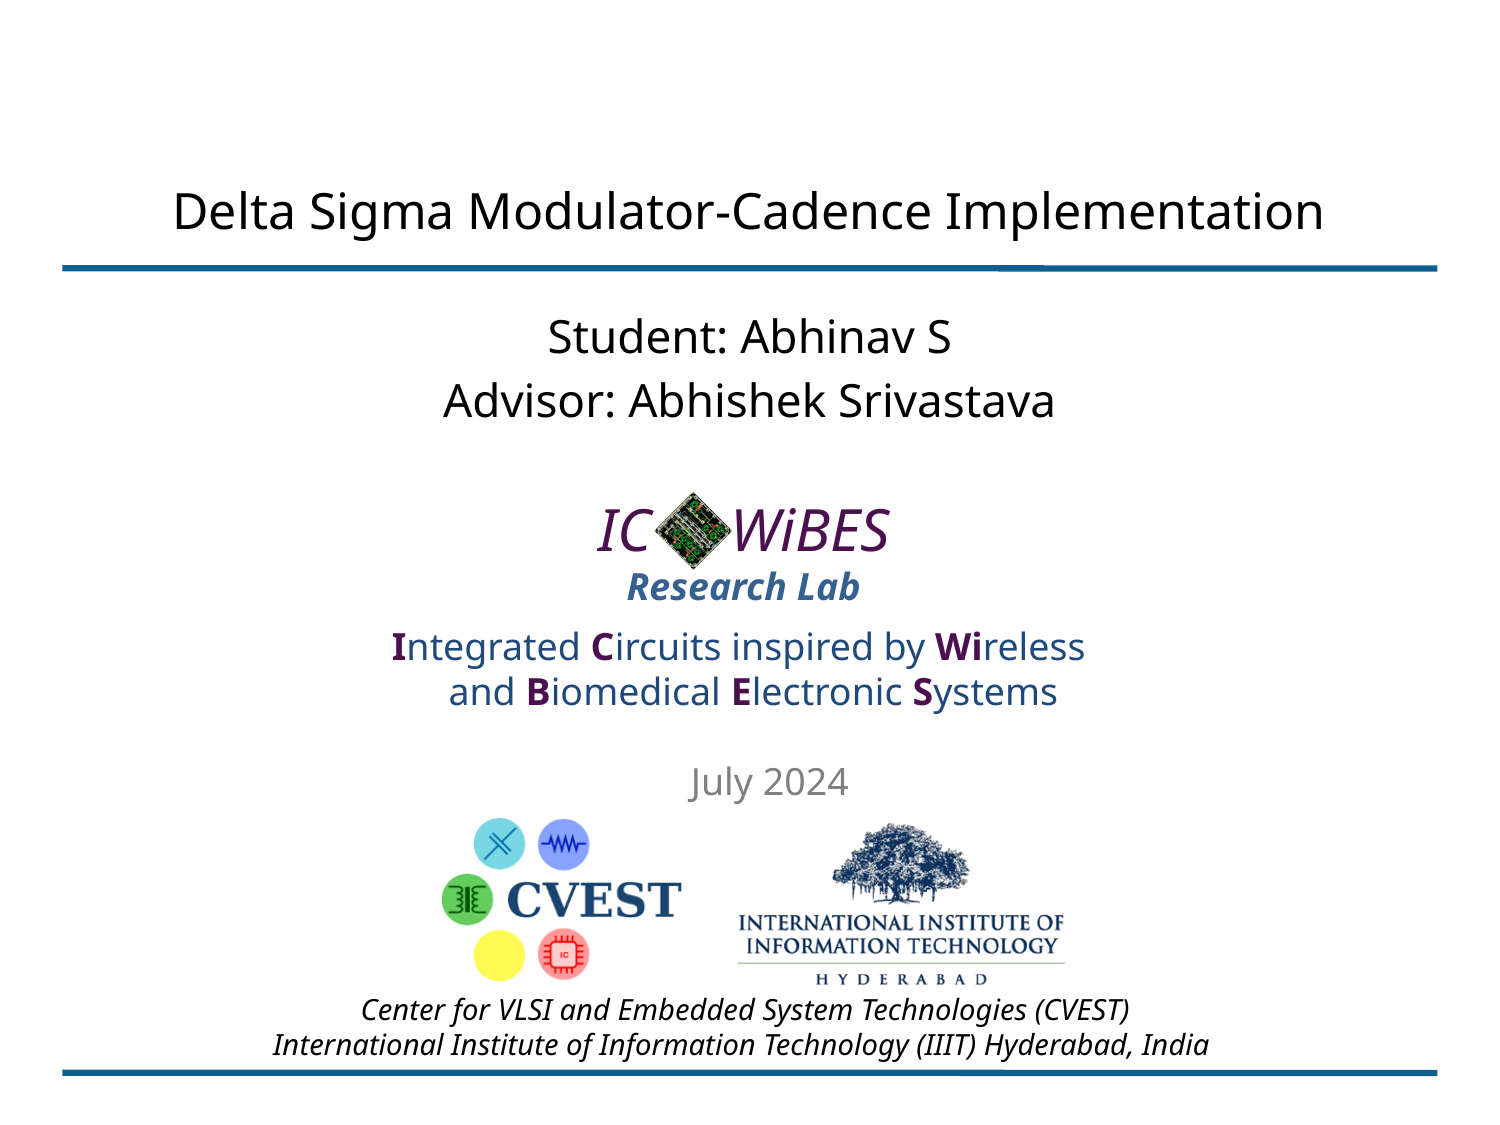

Delta Sigma Modulator-Cadence Implementation
Student: Abhinav S
Advisor: Abhishek Srivastava
# July 2024